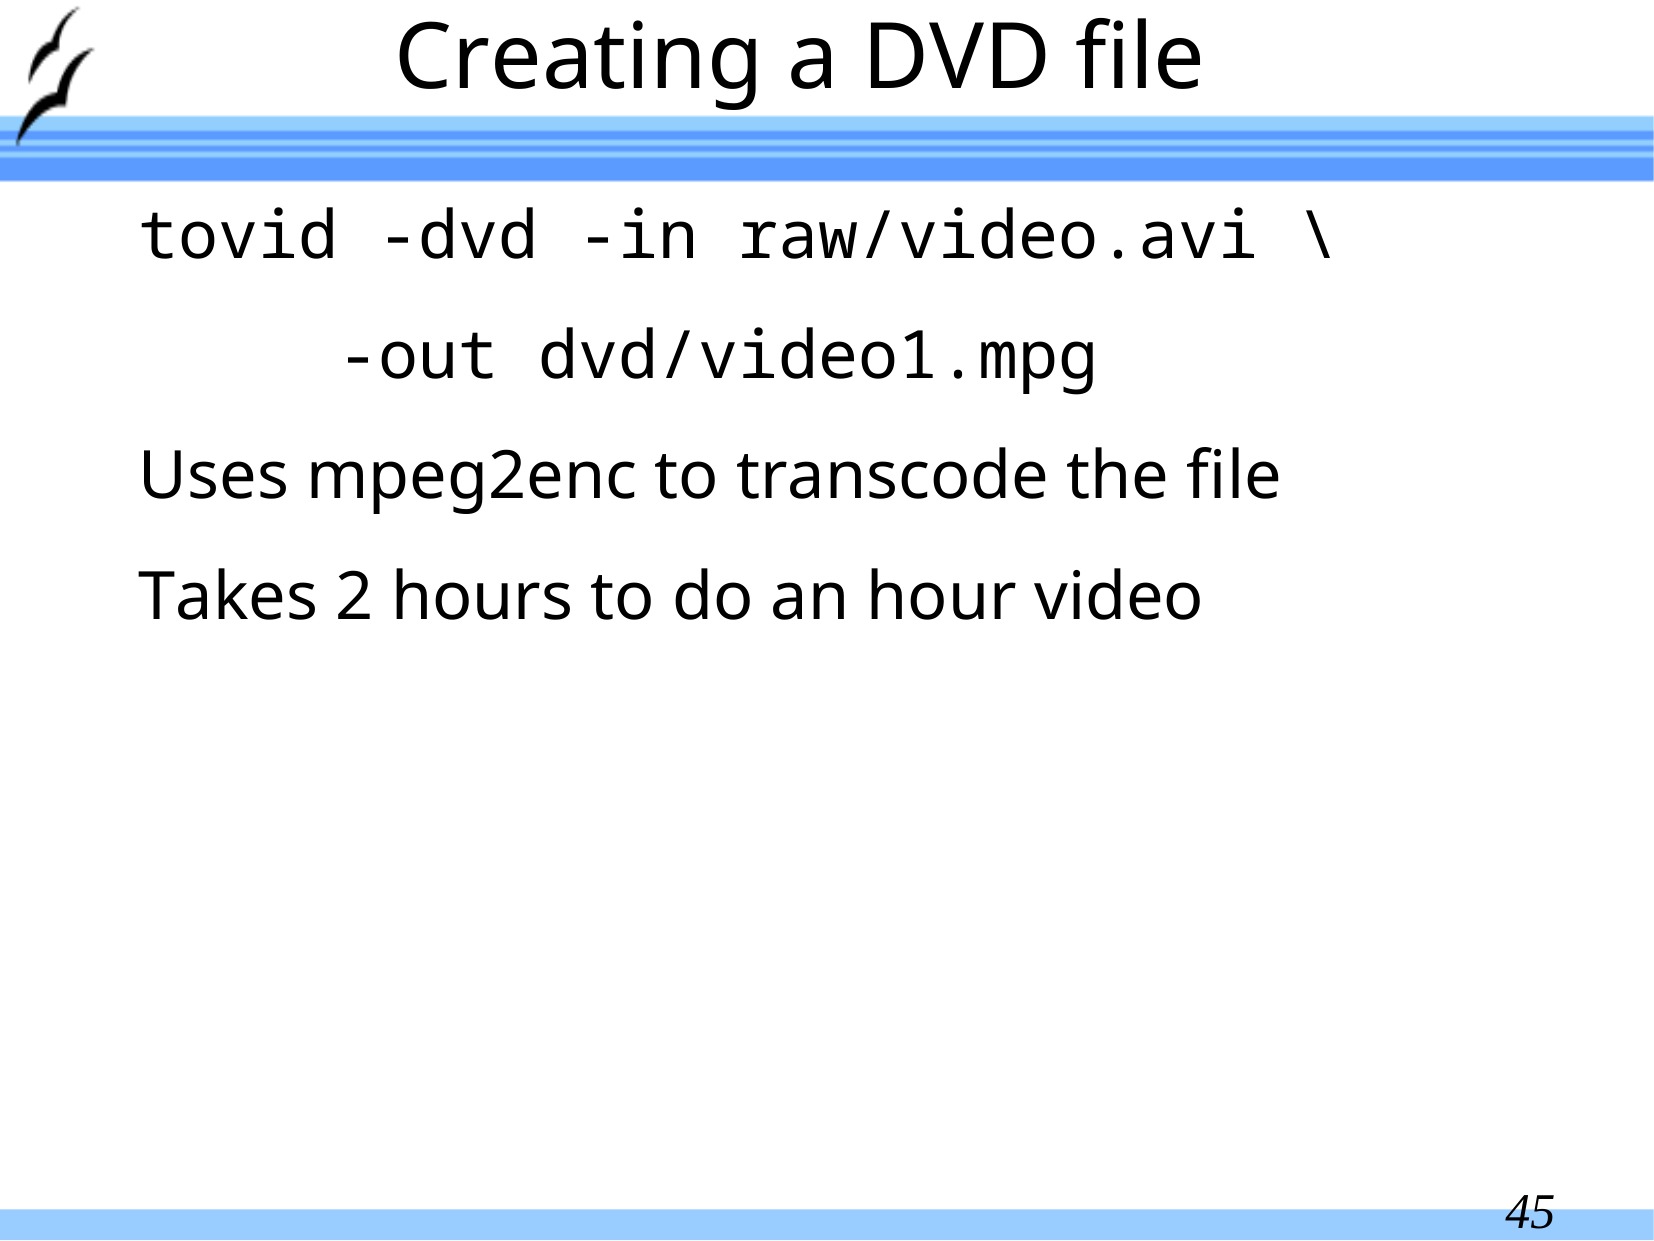

# Creating a DVD file
tovid -dvd -in raw/video.avi \
 -out dvd/video1.mpg
Uses mpeg2enc to transcode the file
Takes 2 hours to do an hour video